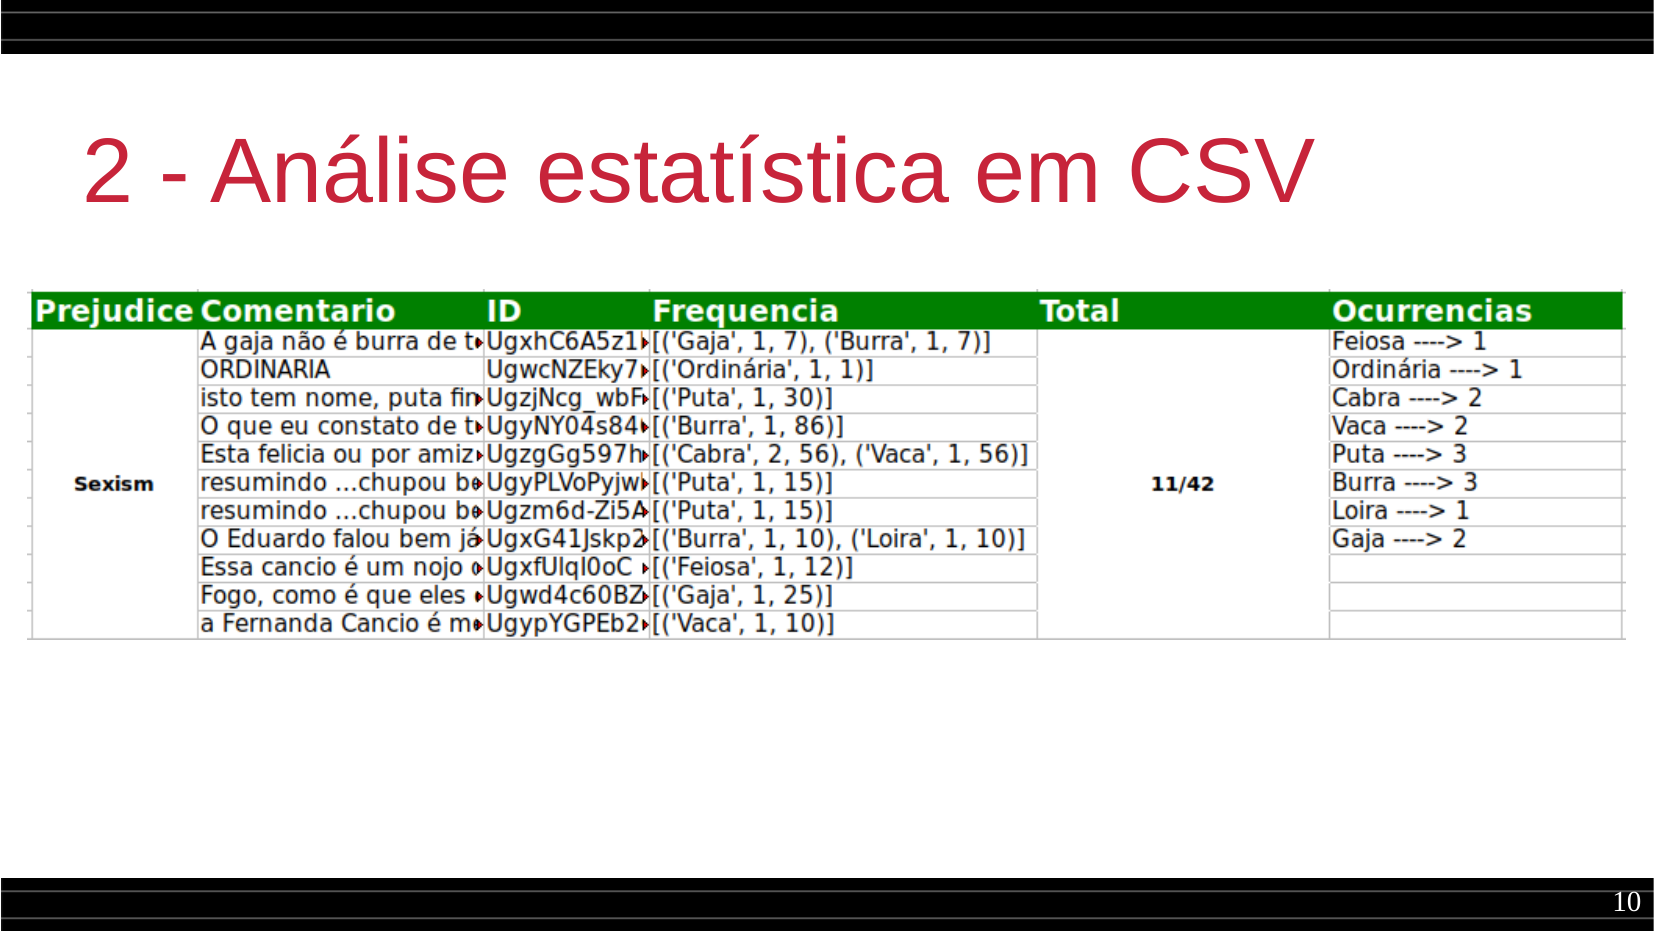

# 2 - Análise estatística em CSV